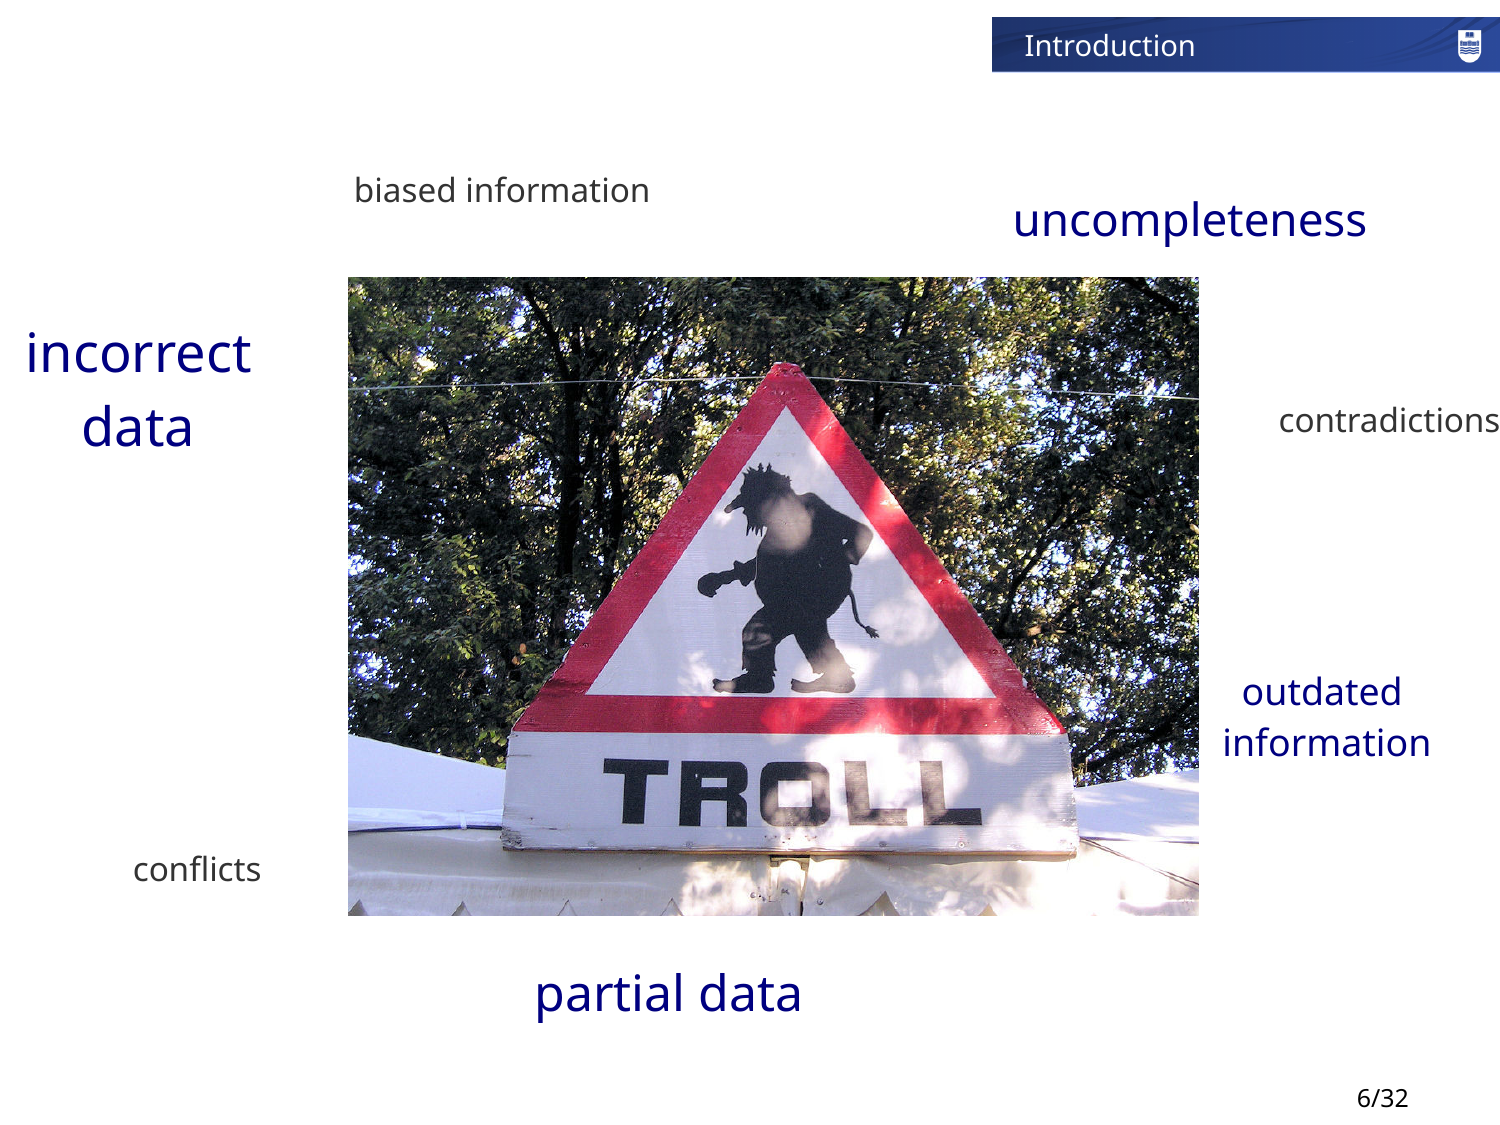

Introduction
biased information
uncompleteness
incorrect
data
contradictions
outdated
information
conflicts
partial data